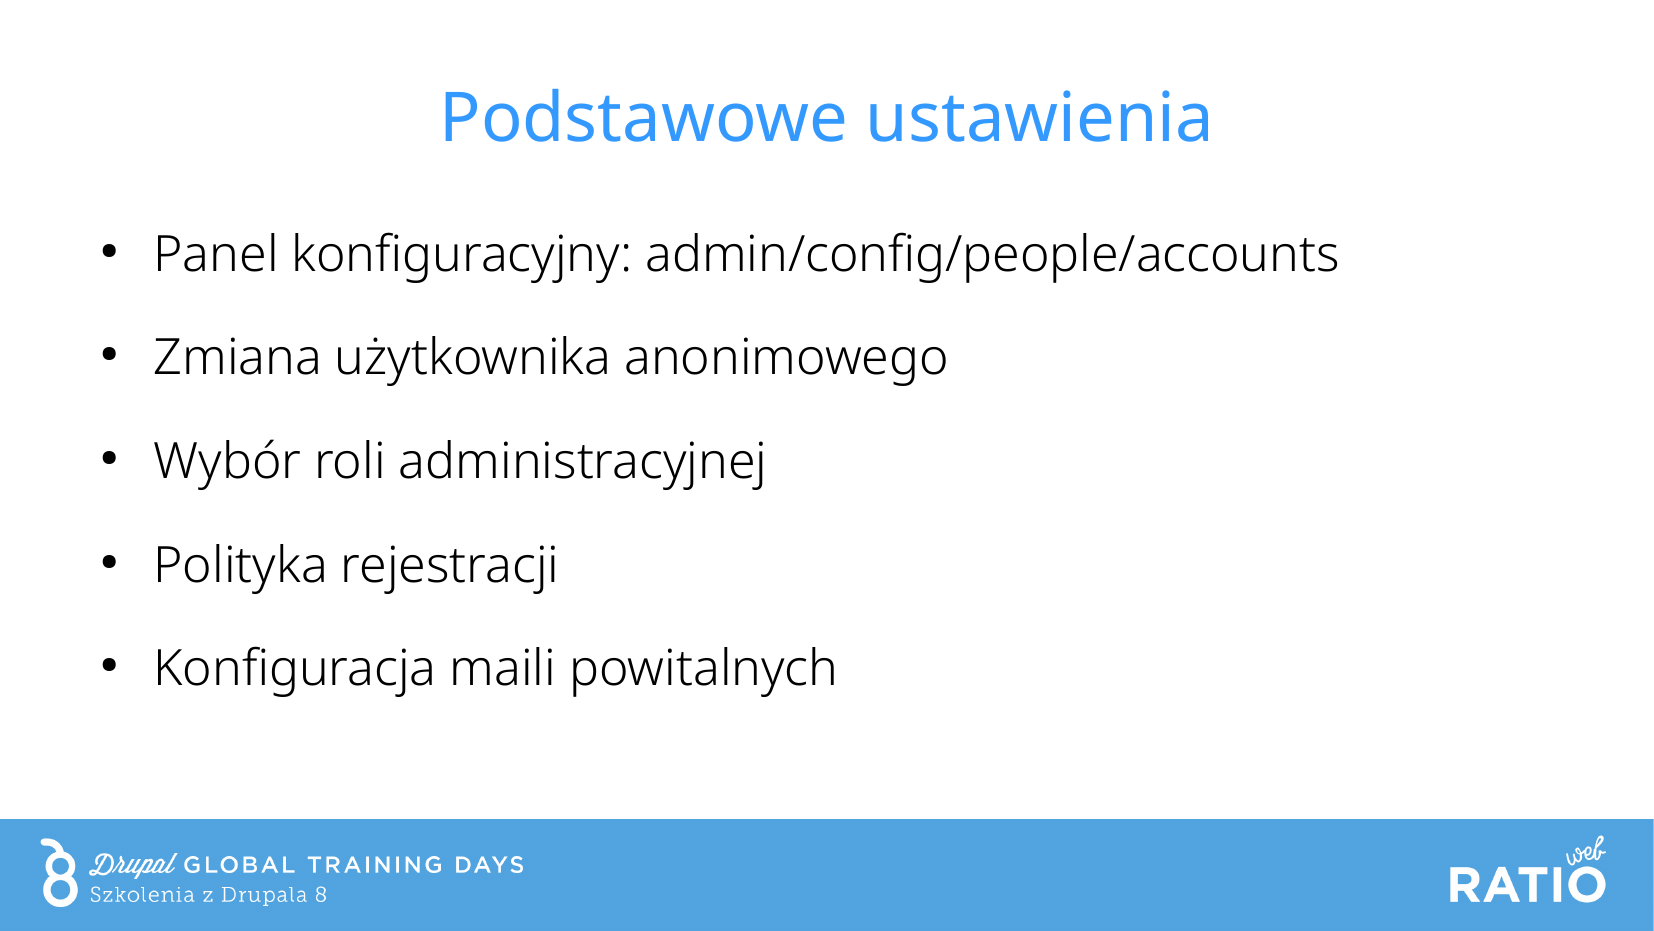

# Podstawowe ustawienia
Panel konfiguracyjny: admin/config/people/accounts
Zmiana użytkownika anonimowego
Wybór roli administracyjnej
Polityka rejestracji
Konfiguracja maili powitalnych